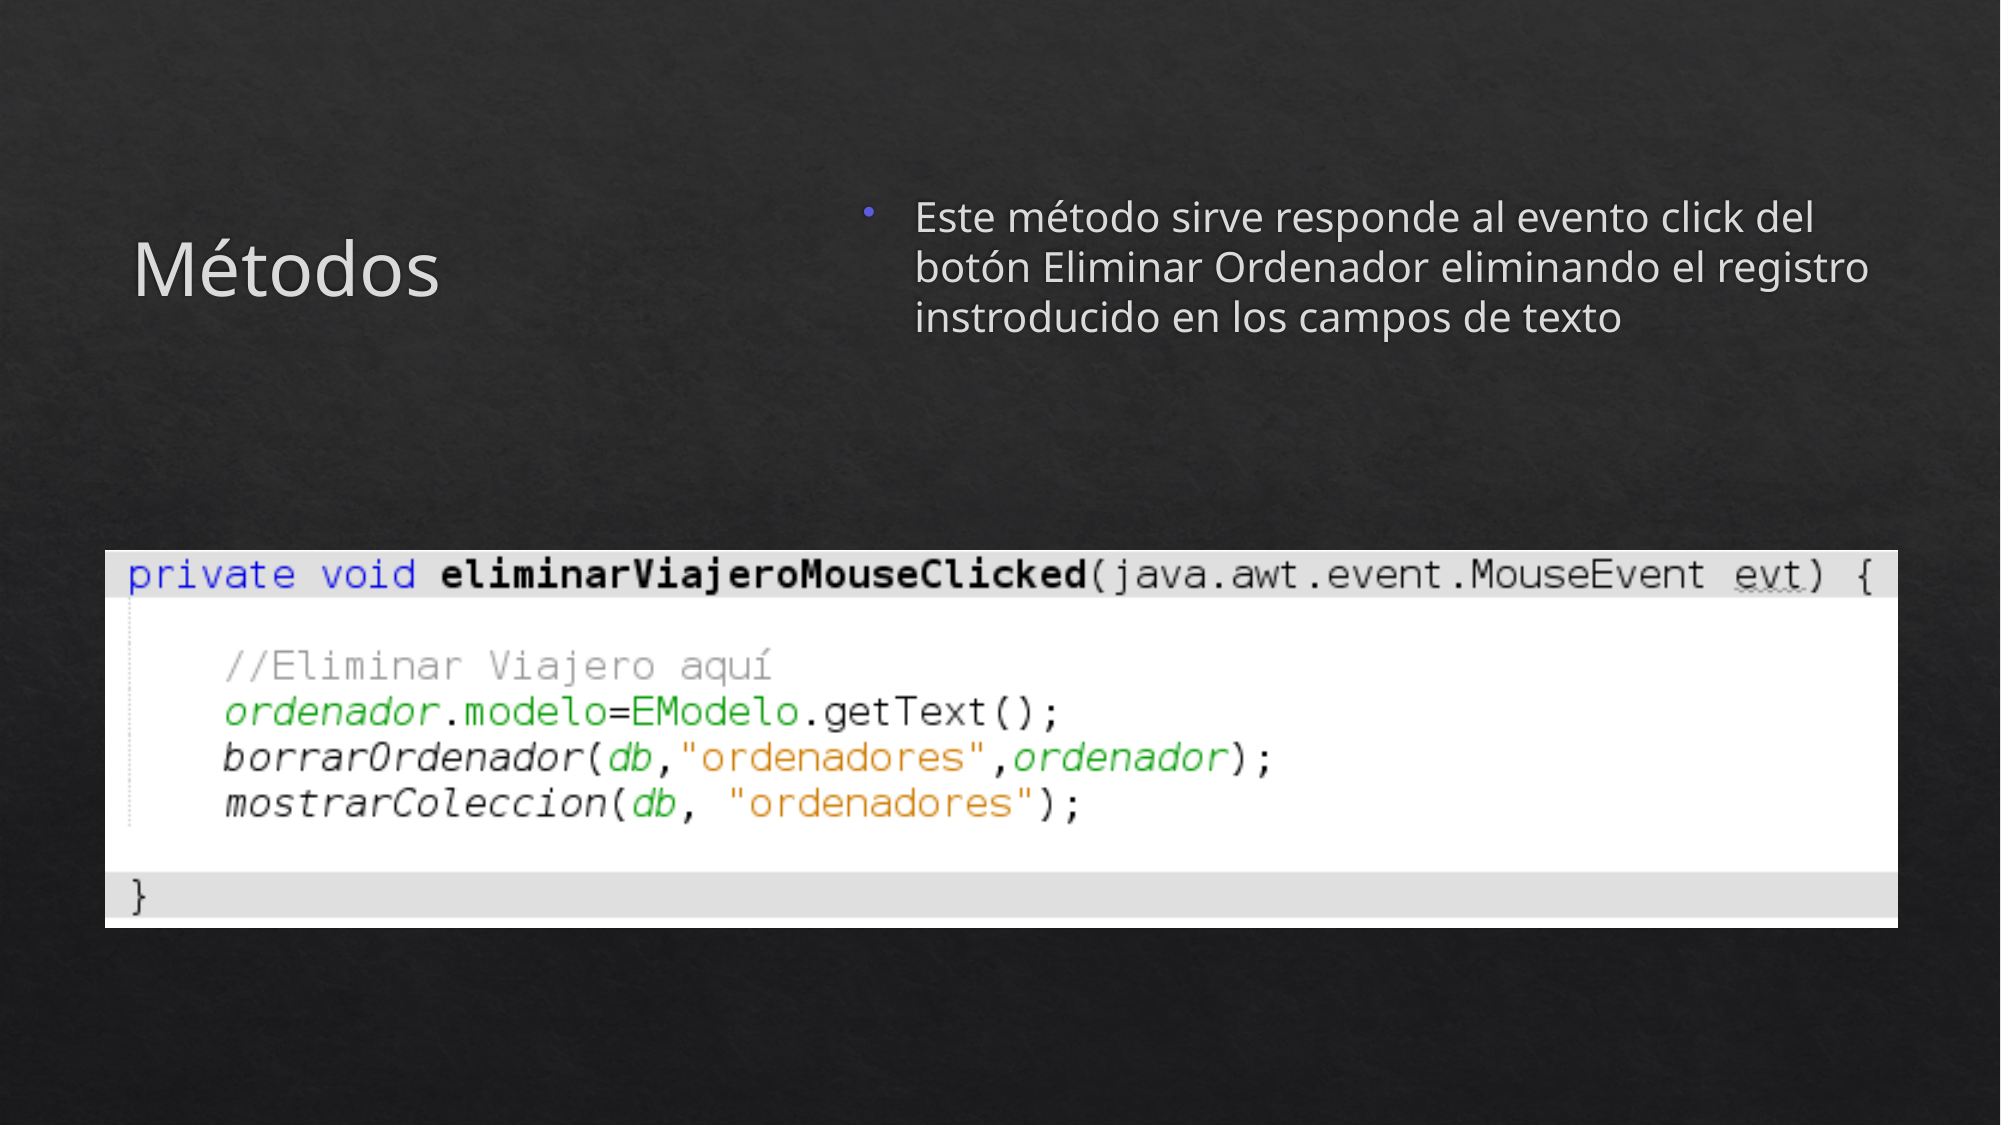

# Métodos
Este método sirve responde al evento click del botón Eliminar Ordenador eliminando el registro instroducido en los campos de texto